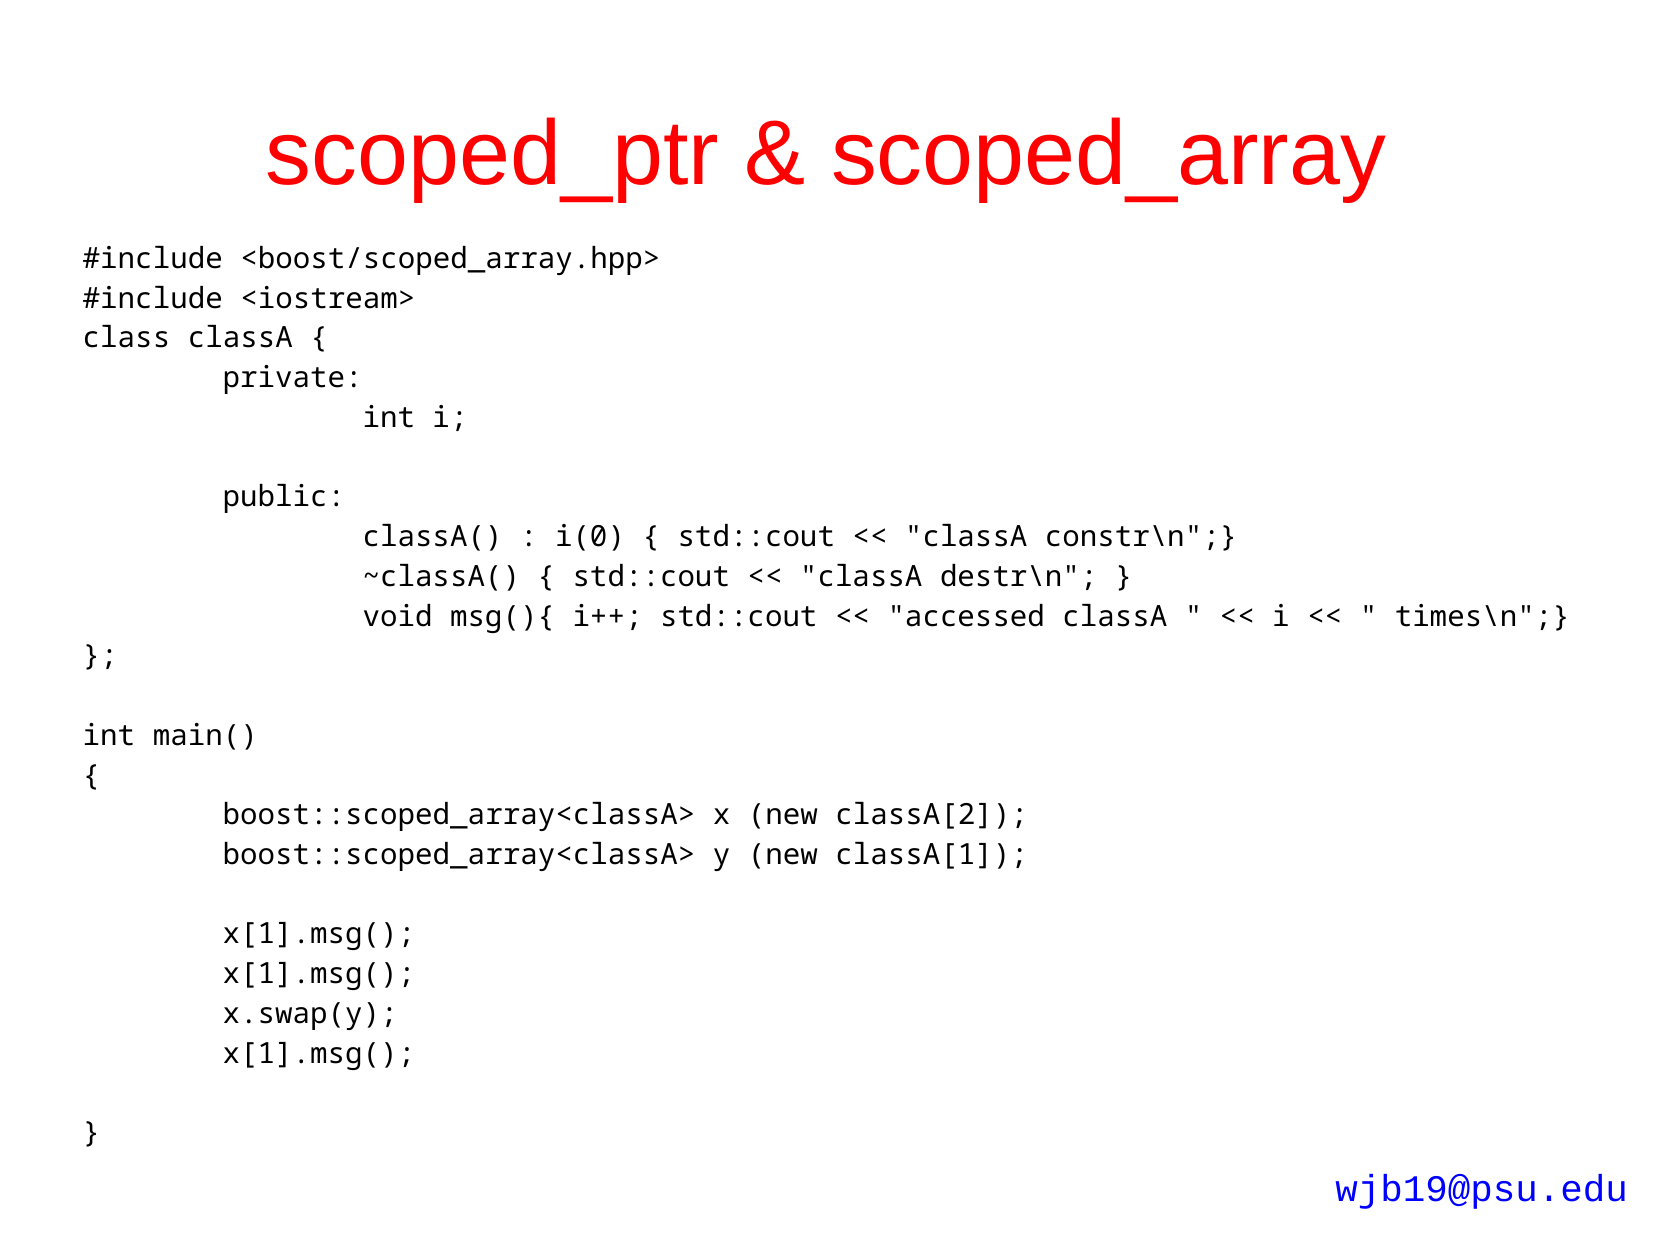

# scoped_ptr & scoped_array
#include <boost/scoped_array.hpp>
#include <iostream>
class classA {
 private:
 int i;
 public:
 classA() : i(0) { std::cout << "classA constr\n";}
 ~classA() { std::cout << "classA destr\n"; }
 void msg(){ i++; std::cout << "accessed classA " << i << " times\n";}
};
int main()
{
 boost::scoped_array<classA> x (new classA[2]);
 boost::scoped_array<classA> y (new classA[1]);
 x[1].msg();
 x[1].msg();
 x.swap(y);
 x[1].msg();
}
wjb19@psu.edu